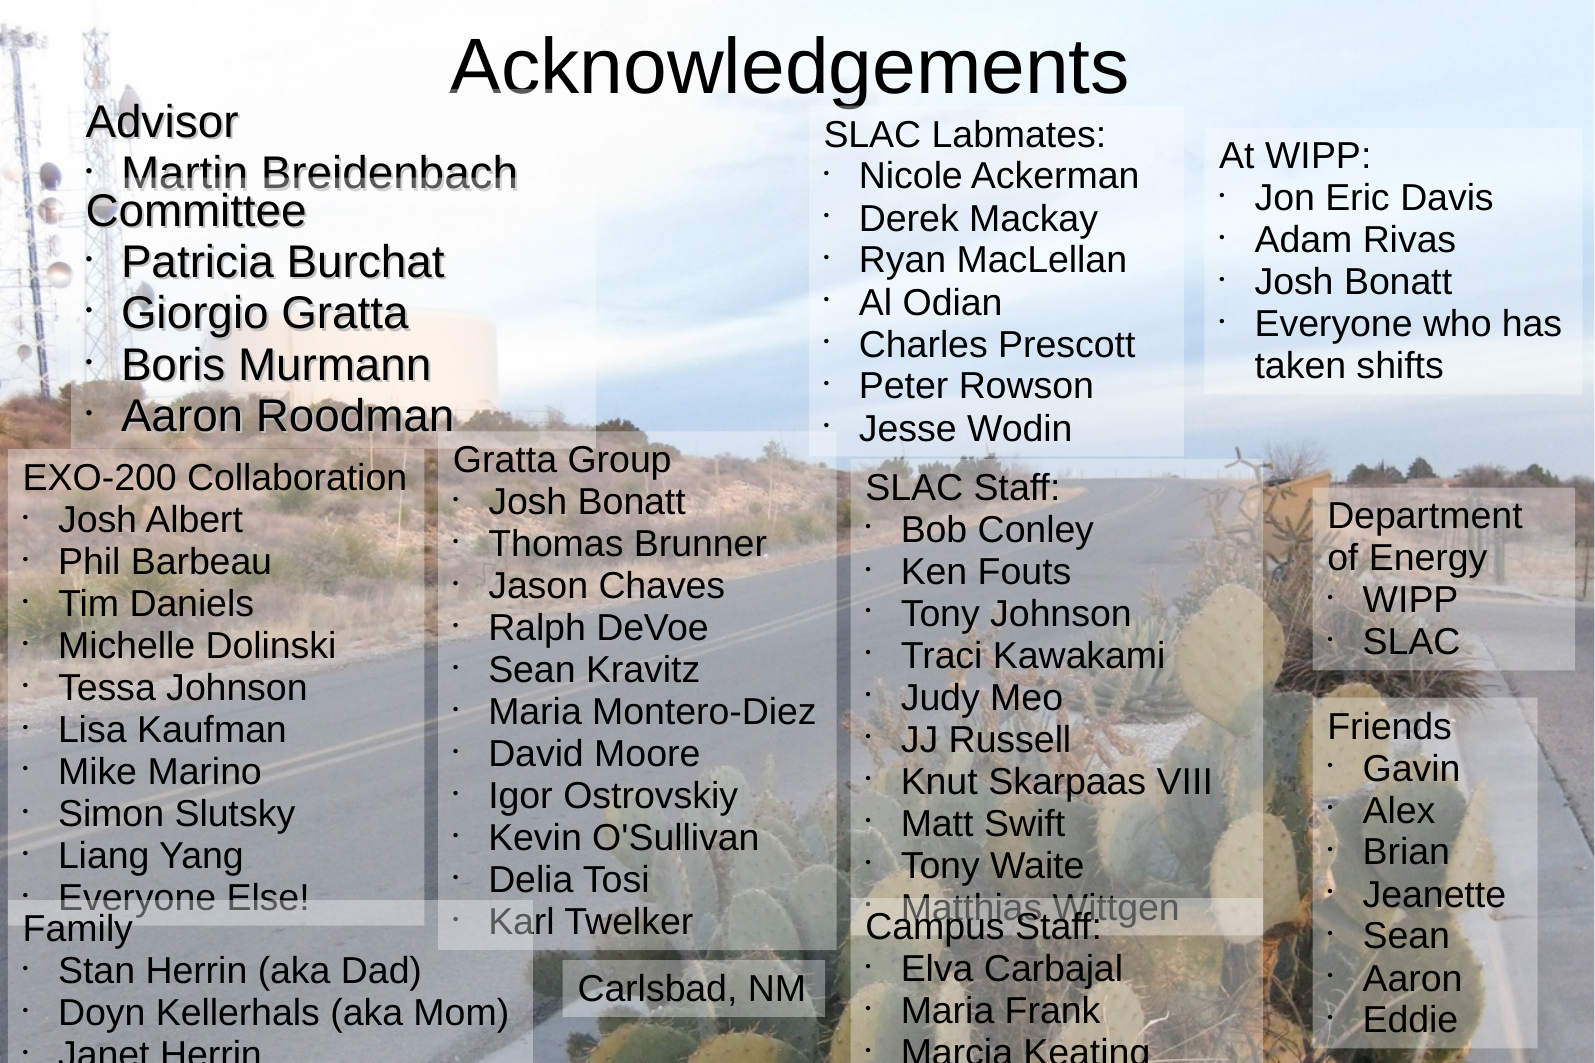

# Acknowledgements
Advisor
Martin Breidenbach
Committee
Patricia Burchat
Giorgio Gratta
Boris Murmann
Aaron Roodman
SLAC Labmates:
Nicole Ackerman
Derek Mackay
Ryan MacLellan
Al Odian
Charles Prescott
Peter Rowson
Jesse Wodin
At WIPP:
Jon Eric Davis
Adam Rivas
Josh Bonatt
Everyone who has taken shifts
Gratta Group
Josh Bonatt
Thomas Brunner
Jason Chaves
Ralph DeVoe
Sean Kravitz
Maria Montero-Diez
David Moore
Igor Ostrovskiy
Kevin O'Sullivan
Delia Tosi
Karl Twelker
EXO-200 Collaboration
Josh Albert
Phil Barbeau
Tim Daniels
Michelle Dolinski
Tessa Johnson
Lisa Kaufman
Mike Marino
Simon Slutsky
Liang Yang
Everyone Else!
SLAC Staff:
Bob Conley
Ken Fouts
Tony Johnson
Traci Kawakami
Judy Meo
JJ Russell
Knut Skarpaas VIII
Matt Swift
Tony Waite
Matthias Wittgen
Department of Energy
WIPP
SLAC
Friends
Gavin
Alex
Brian
Jeanette
Sean
Aaron
Eddie
Campus Staff:
Elva Carbajal
Maria Frank
Marcia Keating
Family
Stan Herrin (aka Dad)
Doyn Kellerhals (aka Mom)
Janet Herrin
Carlsbad, NM
2013-05-24
46